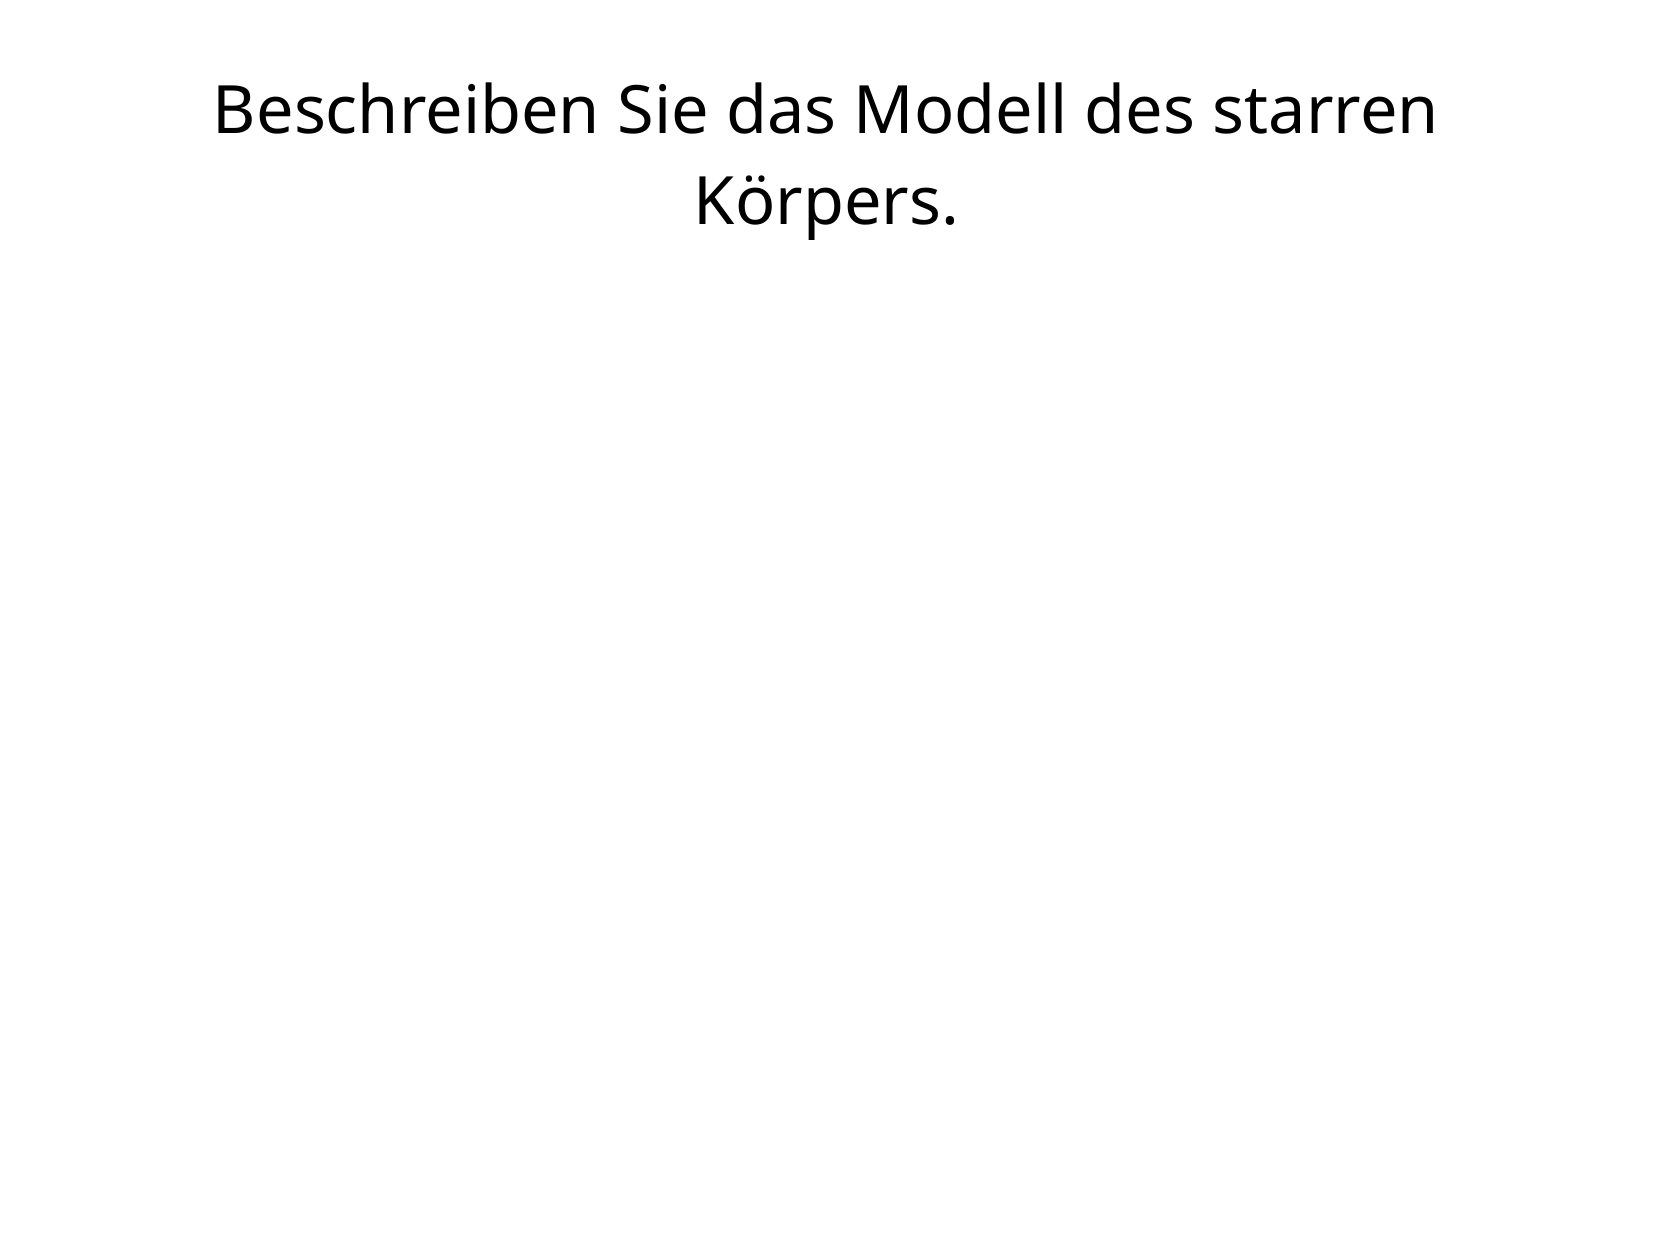

# Beschreiben Sie das Modell des starren Körpers.